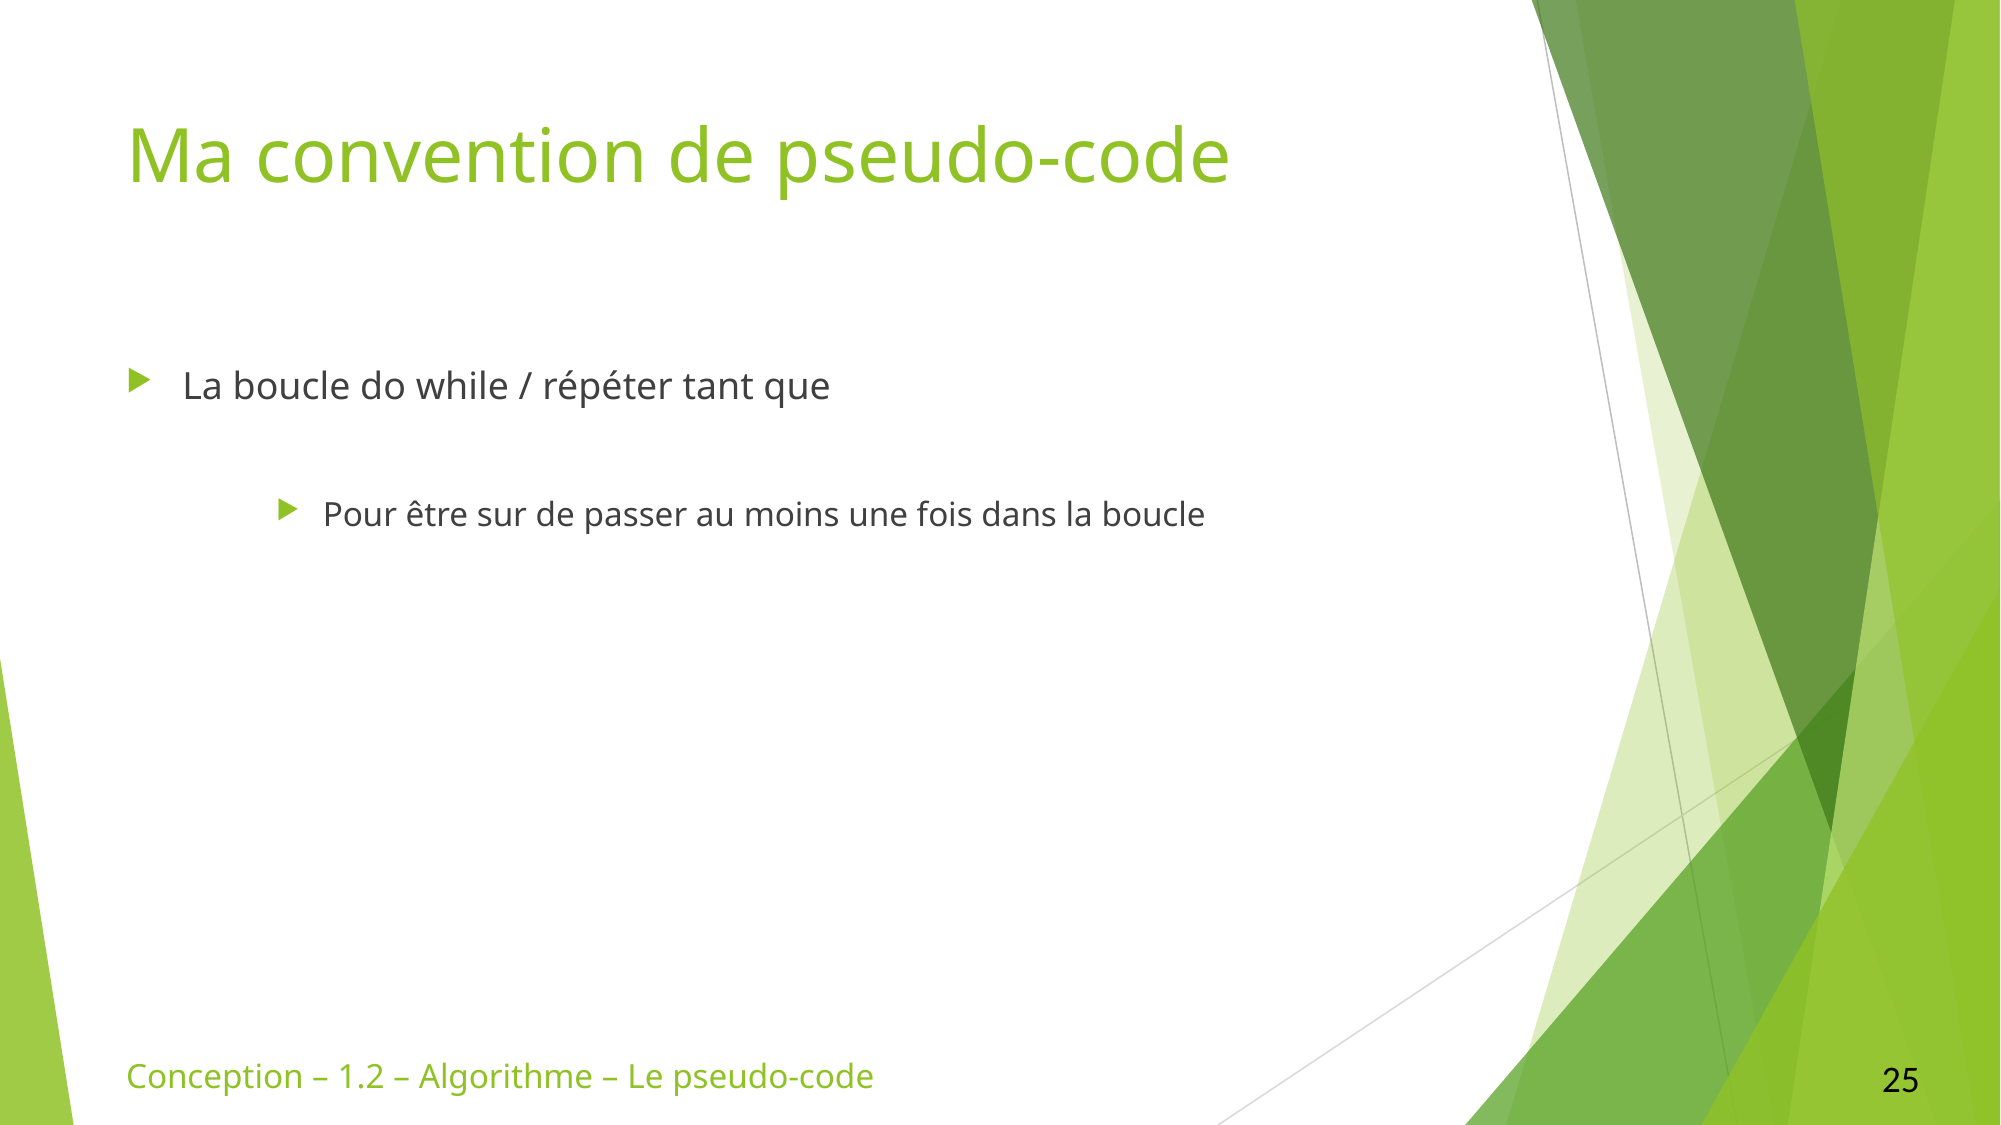

# Ma convention de pseudo-code
La boucle do while / répéter tant que
Pour être sur de passer au moins une fois dans la boucle
Conception – 1.2 – Algorithme – Le pseudo-code